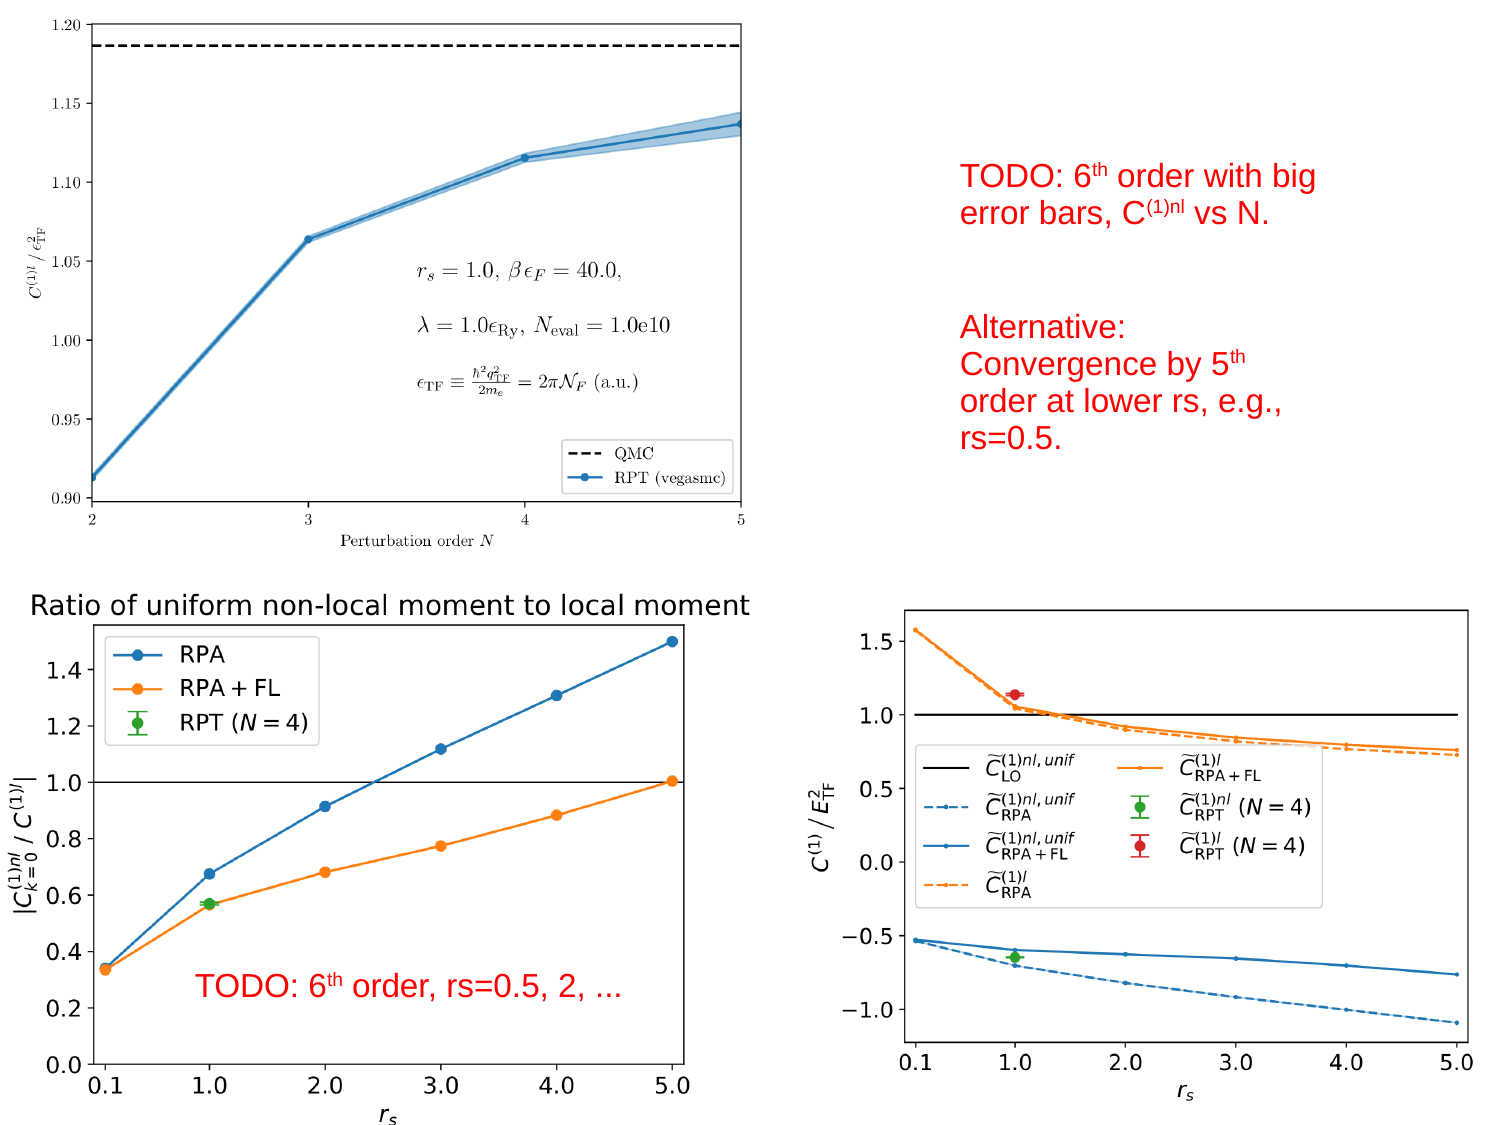

TODO: 6th order with big error bars, C(1)nl vs N.
Alternative: Convergence by 5th order at lower rs, e.g., rs=0.5.
TODO: 6th order, rs=0.5, 2, ...